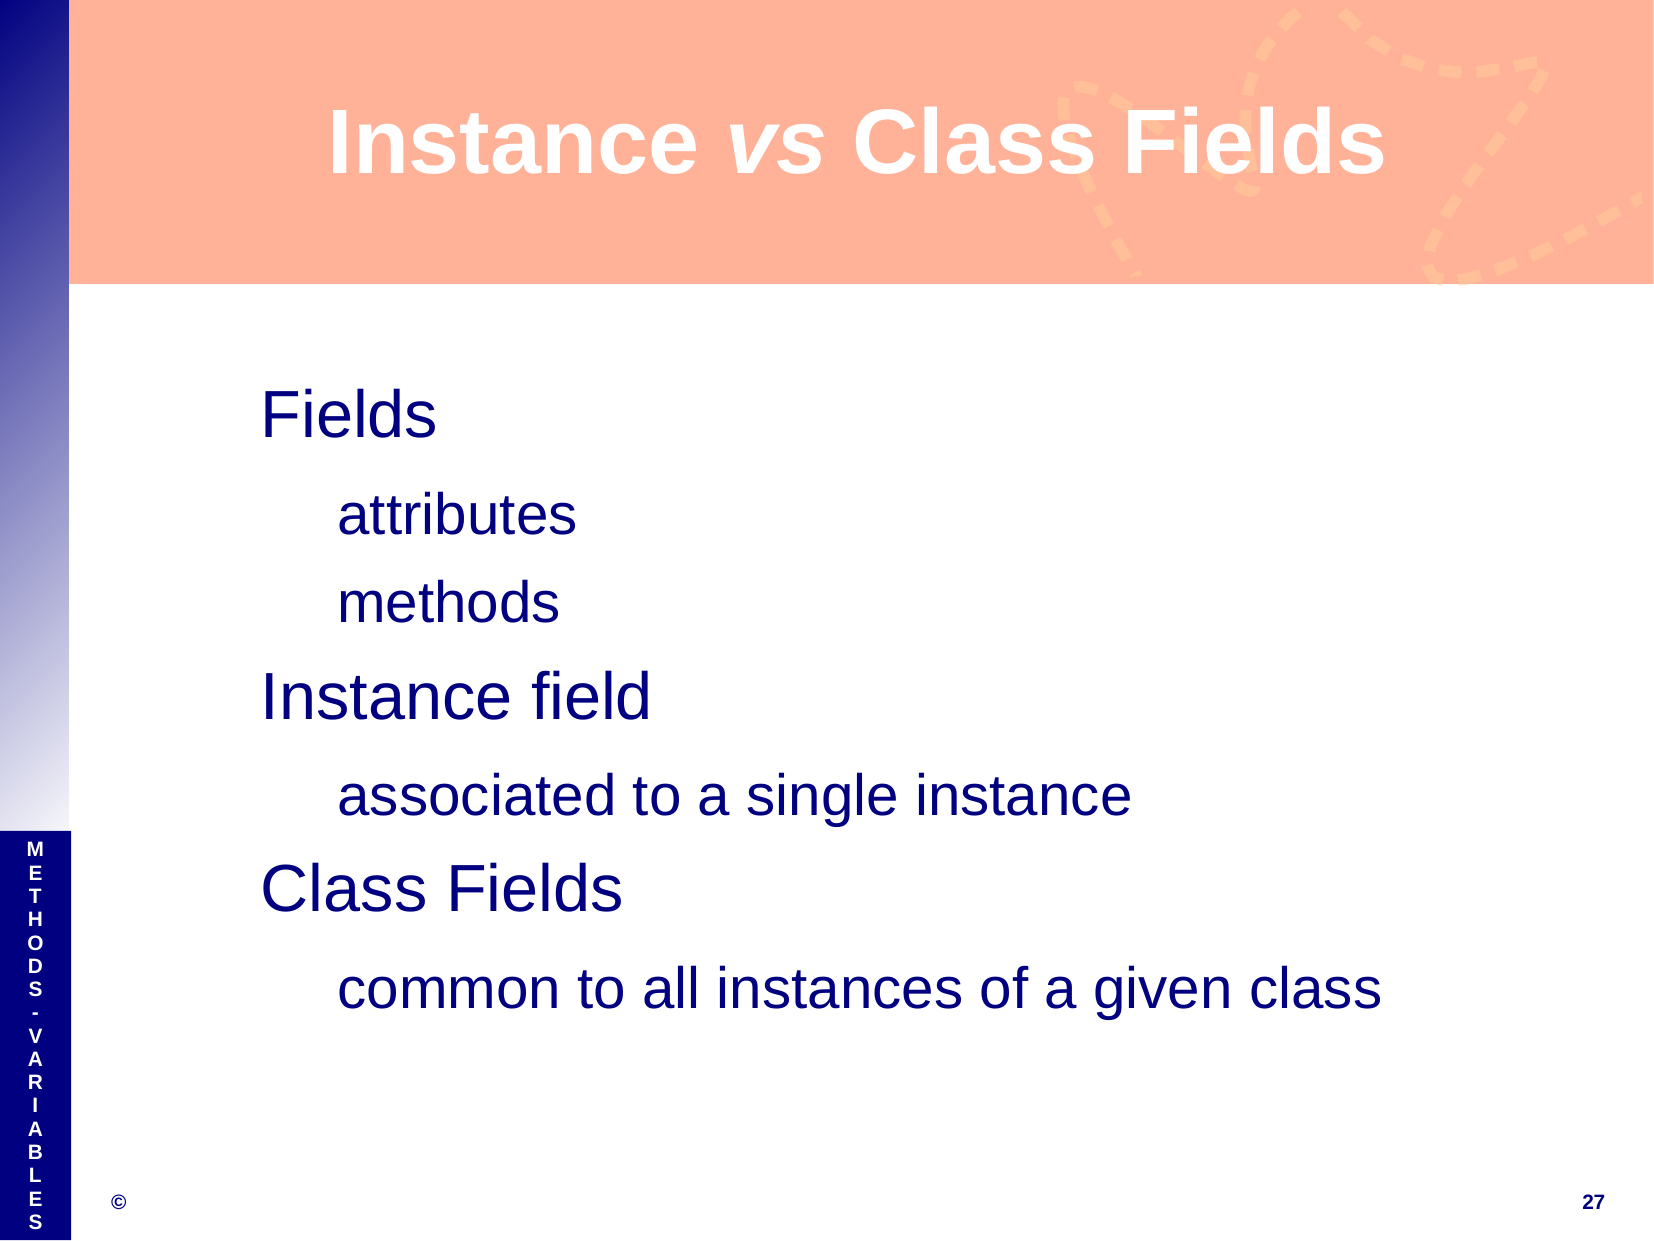

# Instance vs Class Fields
Fields
attributes
methods
Instance field
associated to a single instance
Class Fields
common to all instances of a given class
M
E
T
H
O
D
S
-
V
A
R
I
A
B
L
E
S